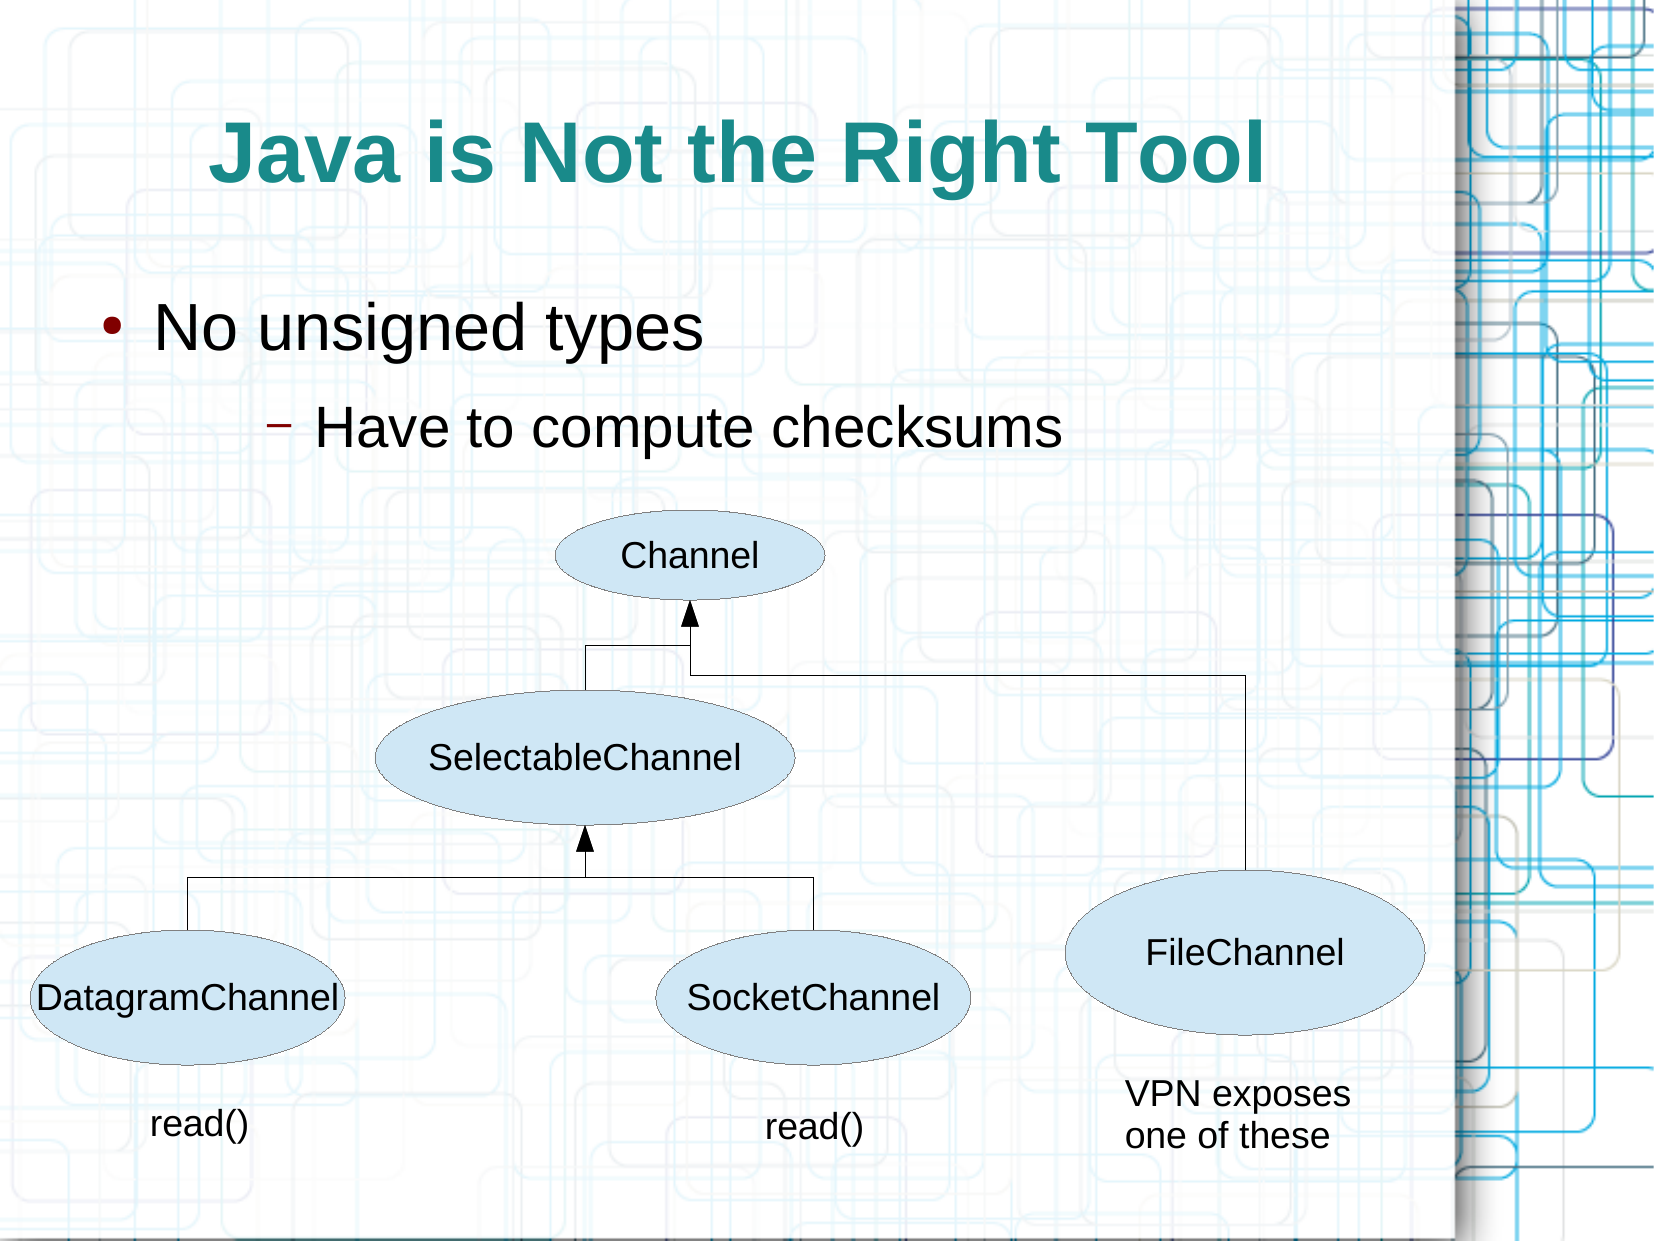

# Java is Not the Right Tool
No unsigned types
Have to compute checksums
Channel
SelectableChannel
FileChannel
DatagramChannel
SocketChannel
VPN exposes
one of these
read()
read()